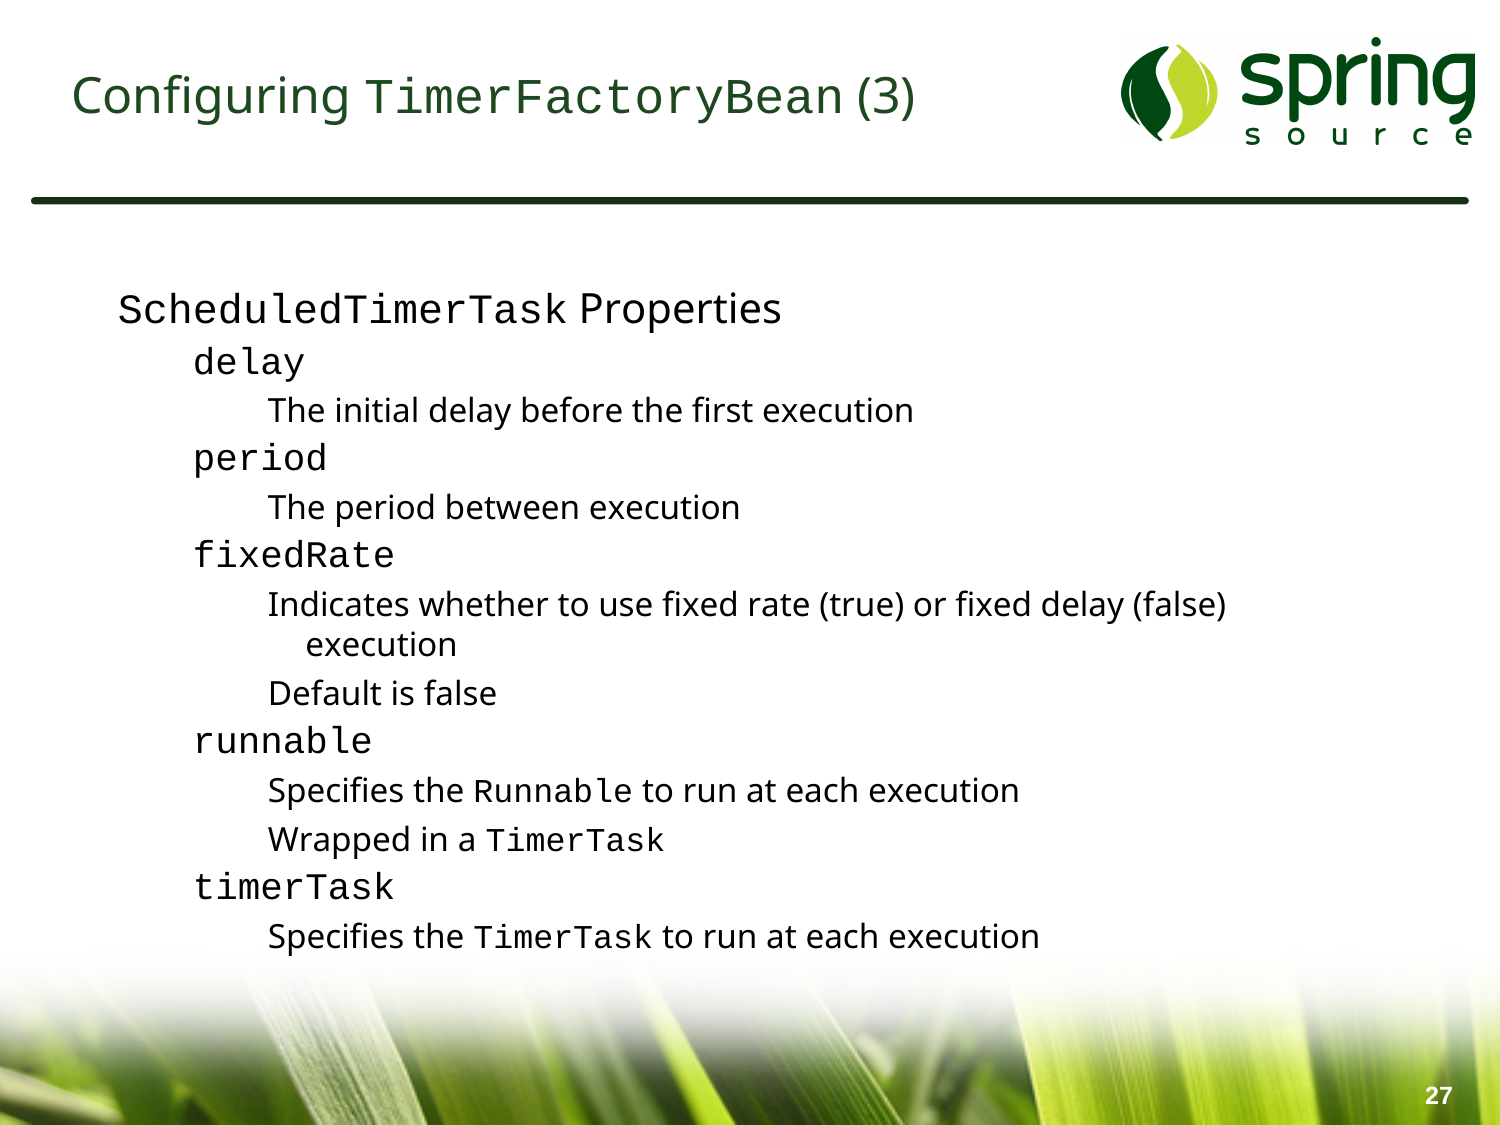

# Configuring TimerFactoryBean (3)
ScheduledTimerTask Properties
delay
The initial delay before the first execution
period
The period between execution
fixedRate
Indicates whether to use fixed rate (true) or fixed delay (false) execution
Default is false
runnable
Specifies the Runnable to run at each execution
Wrapped in a TimerTask
timerTask
Specifies the TimerTask to run at each execution